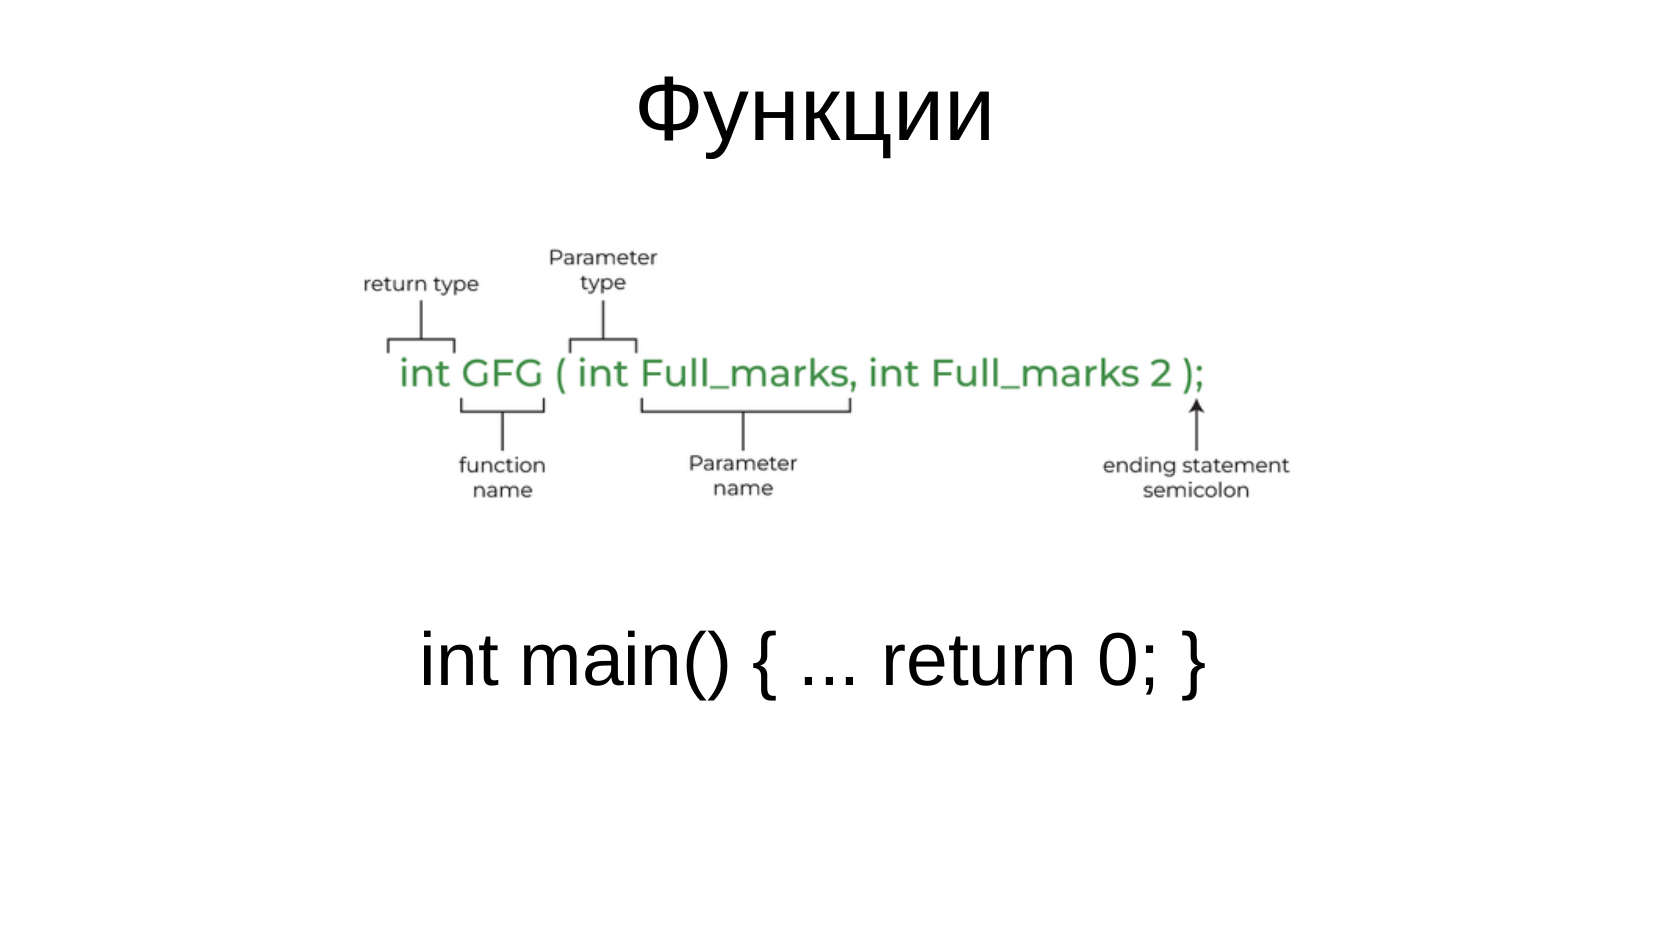

# Функции
int main() { ... return 0; }